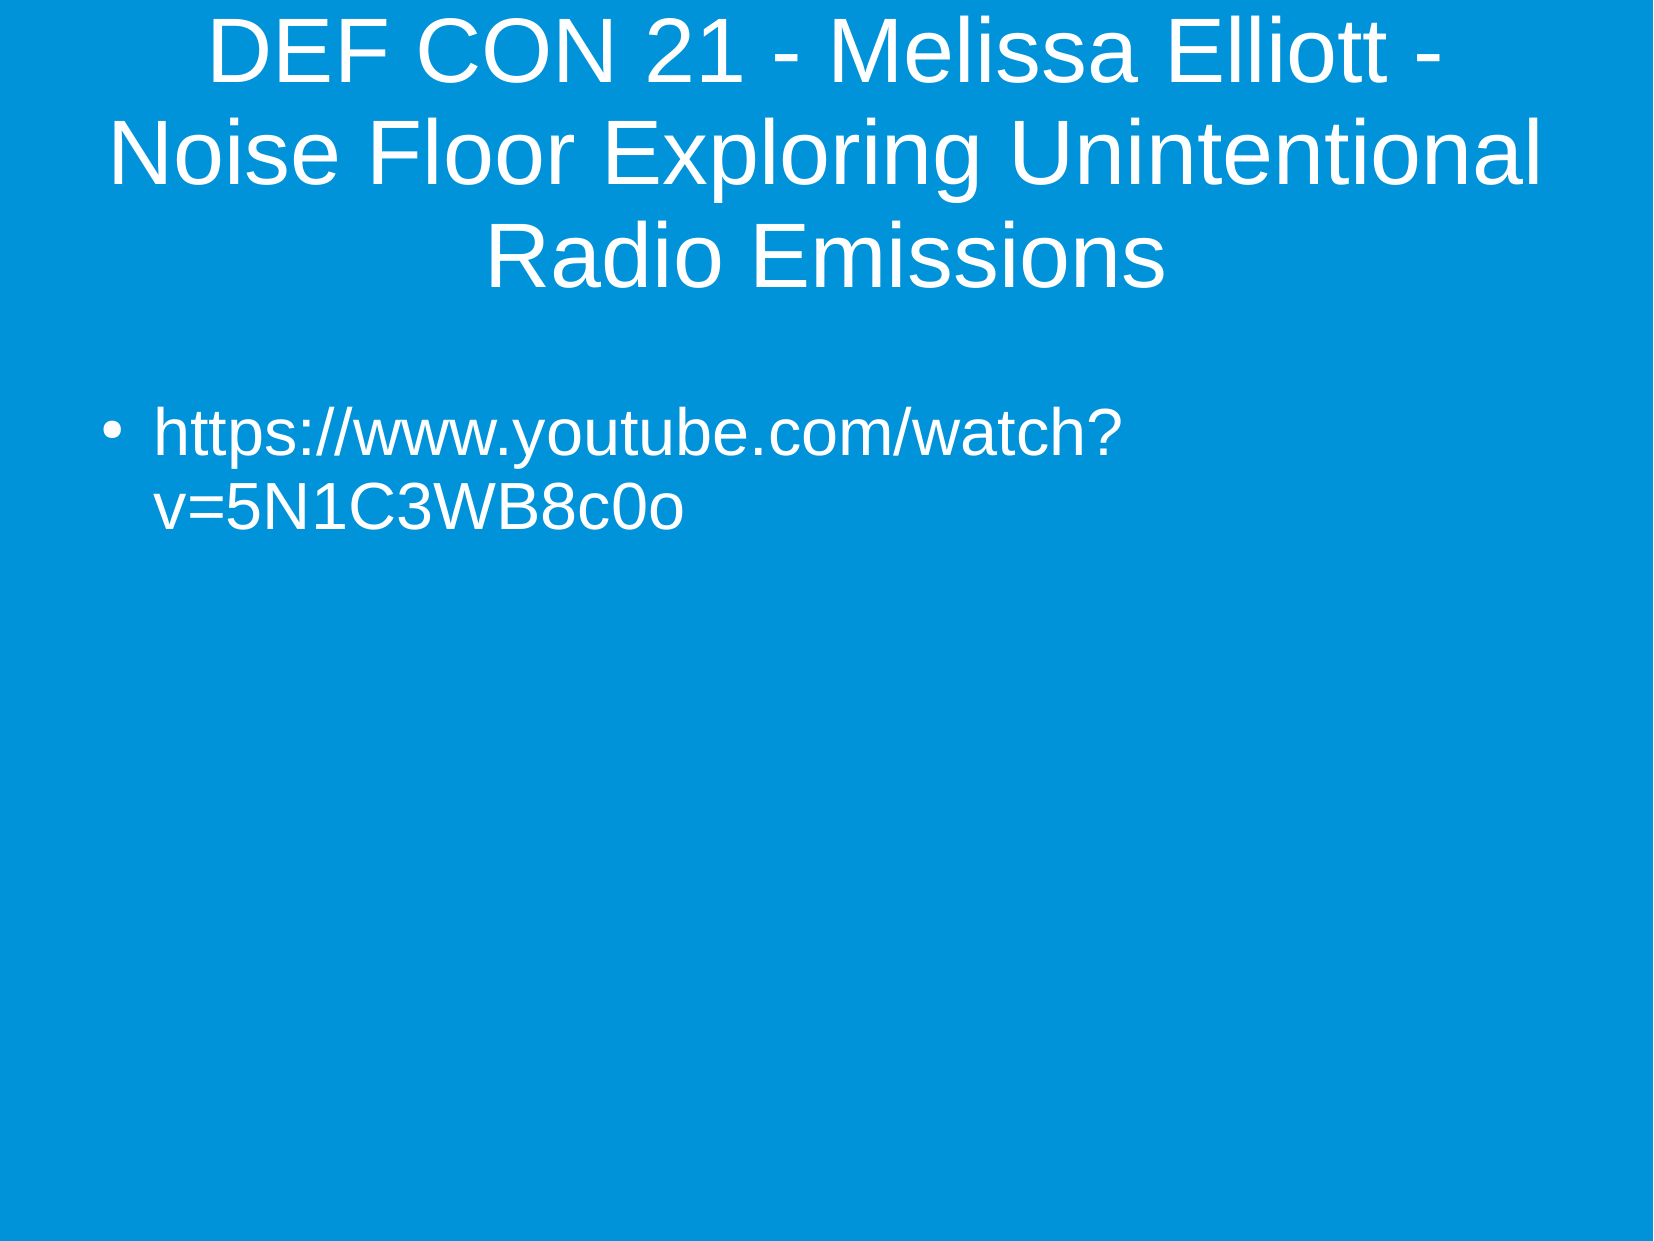

# DEF CON 21 - Melissa Elliott - Noise Floor Exploring Unintentional Radio Emissions
https://www.youtube.com/watch?v=5N1C3WB8c0o